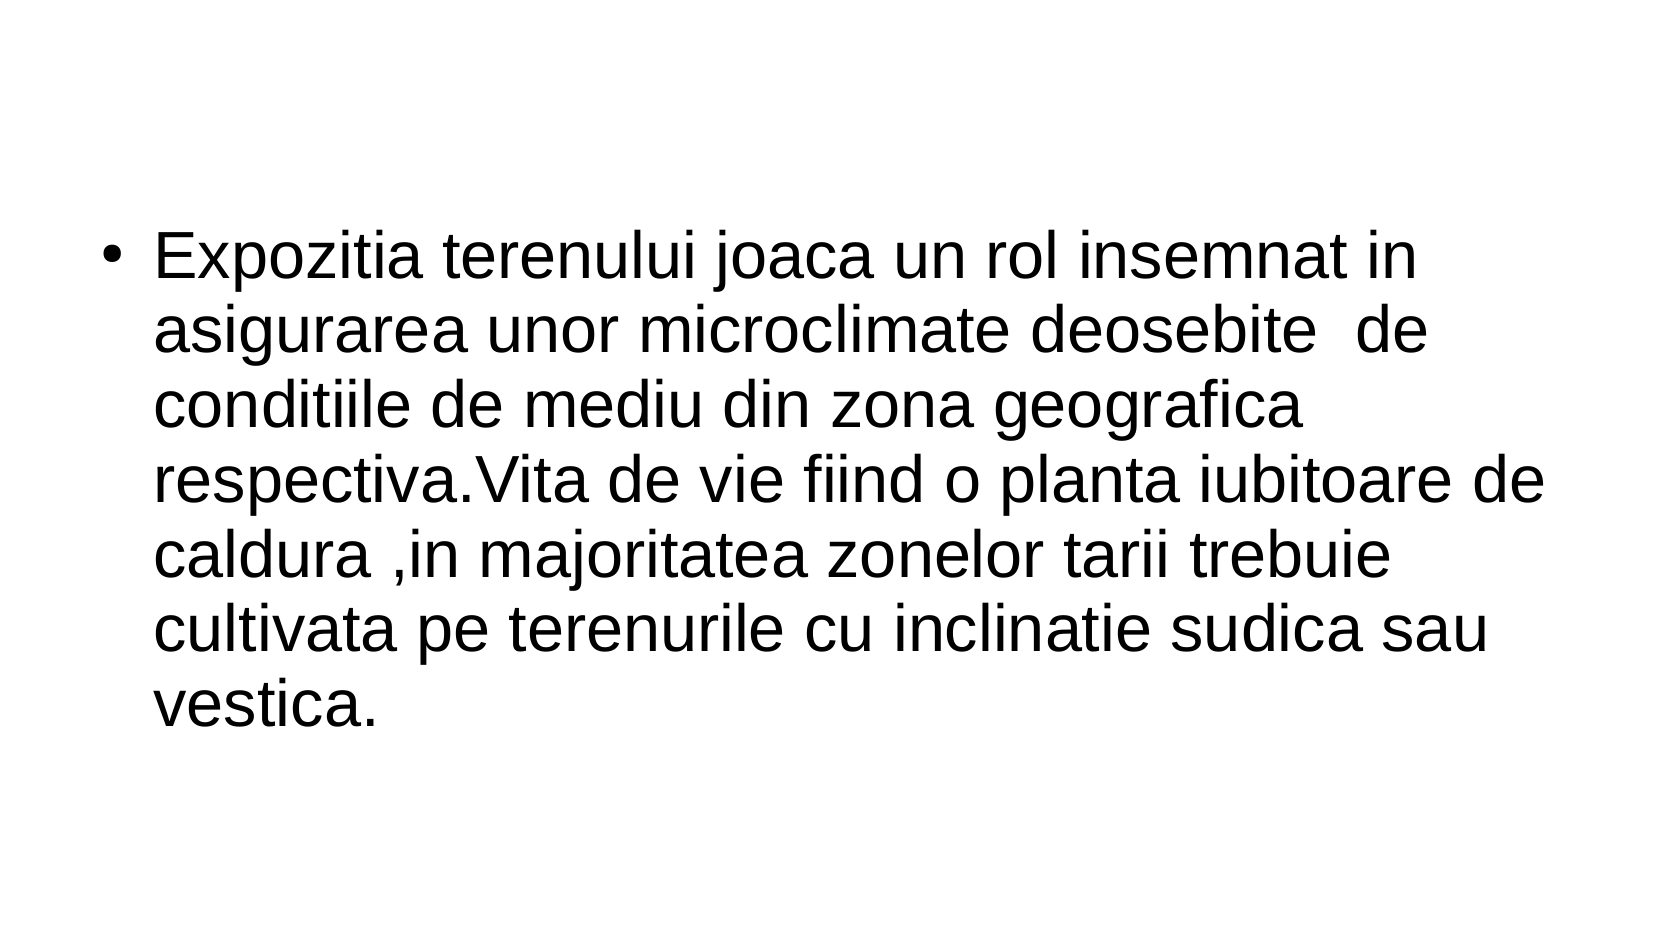

#
Expozitia terenului joaca un rol insemnat in asigurarea unor microclimate deosebite de conditiile de mediu din zona geografica respectiva.Vita de vie fiind o planta iubitoare de caldura ,in majoritatea zonelor tarii trebuie cultivata pe terenurile cu inclinatie sudica sau vestica.